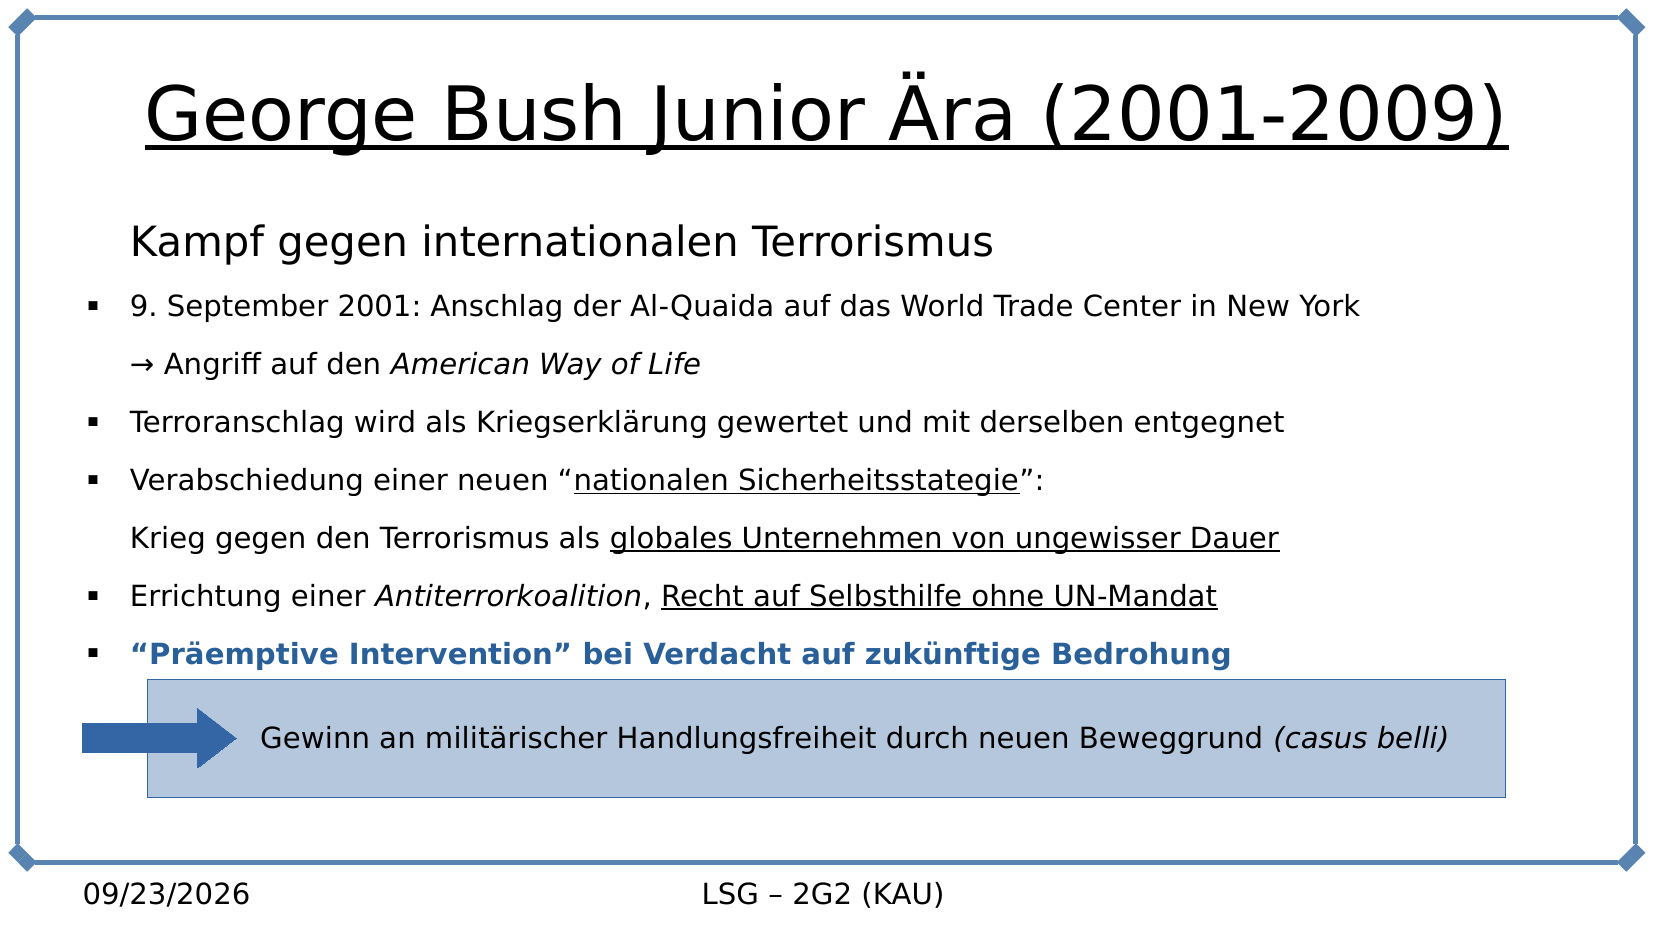

# George Bush Junior Ära (2001-2009)
Kampf gegen internationalen Terrorismus
9. September 2001: Anschlag der Al-Quaida auf das World Trade Center in New York
→ Angriff auf den American Way of Life
Terroranschlag wird als Kriegserklärung gewertet und mit derselben entgegnet
Verabschiedung einer neuen “nationalen Sicherheitsstategie”:
Krieg gegen den Terrorismus als globales Unternehmen von ungewisser Dauer
Errichtung einer Antiterrorkoalition, Recht auf Selbsthilfe ohne UN-Mandat
“Präemptive Intervention” bei Verdacht auf zukünftige Bedrohung
 Gewinn an militärischer Handlungsfreiheit durch neuen Beweggrund (casus belli)